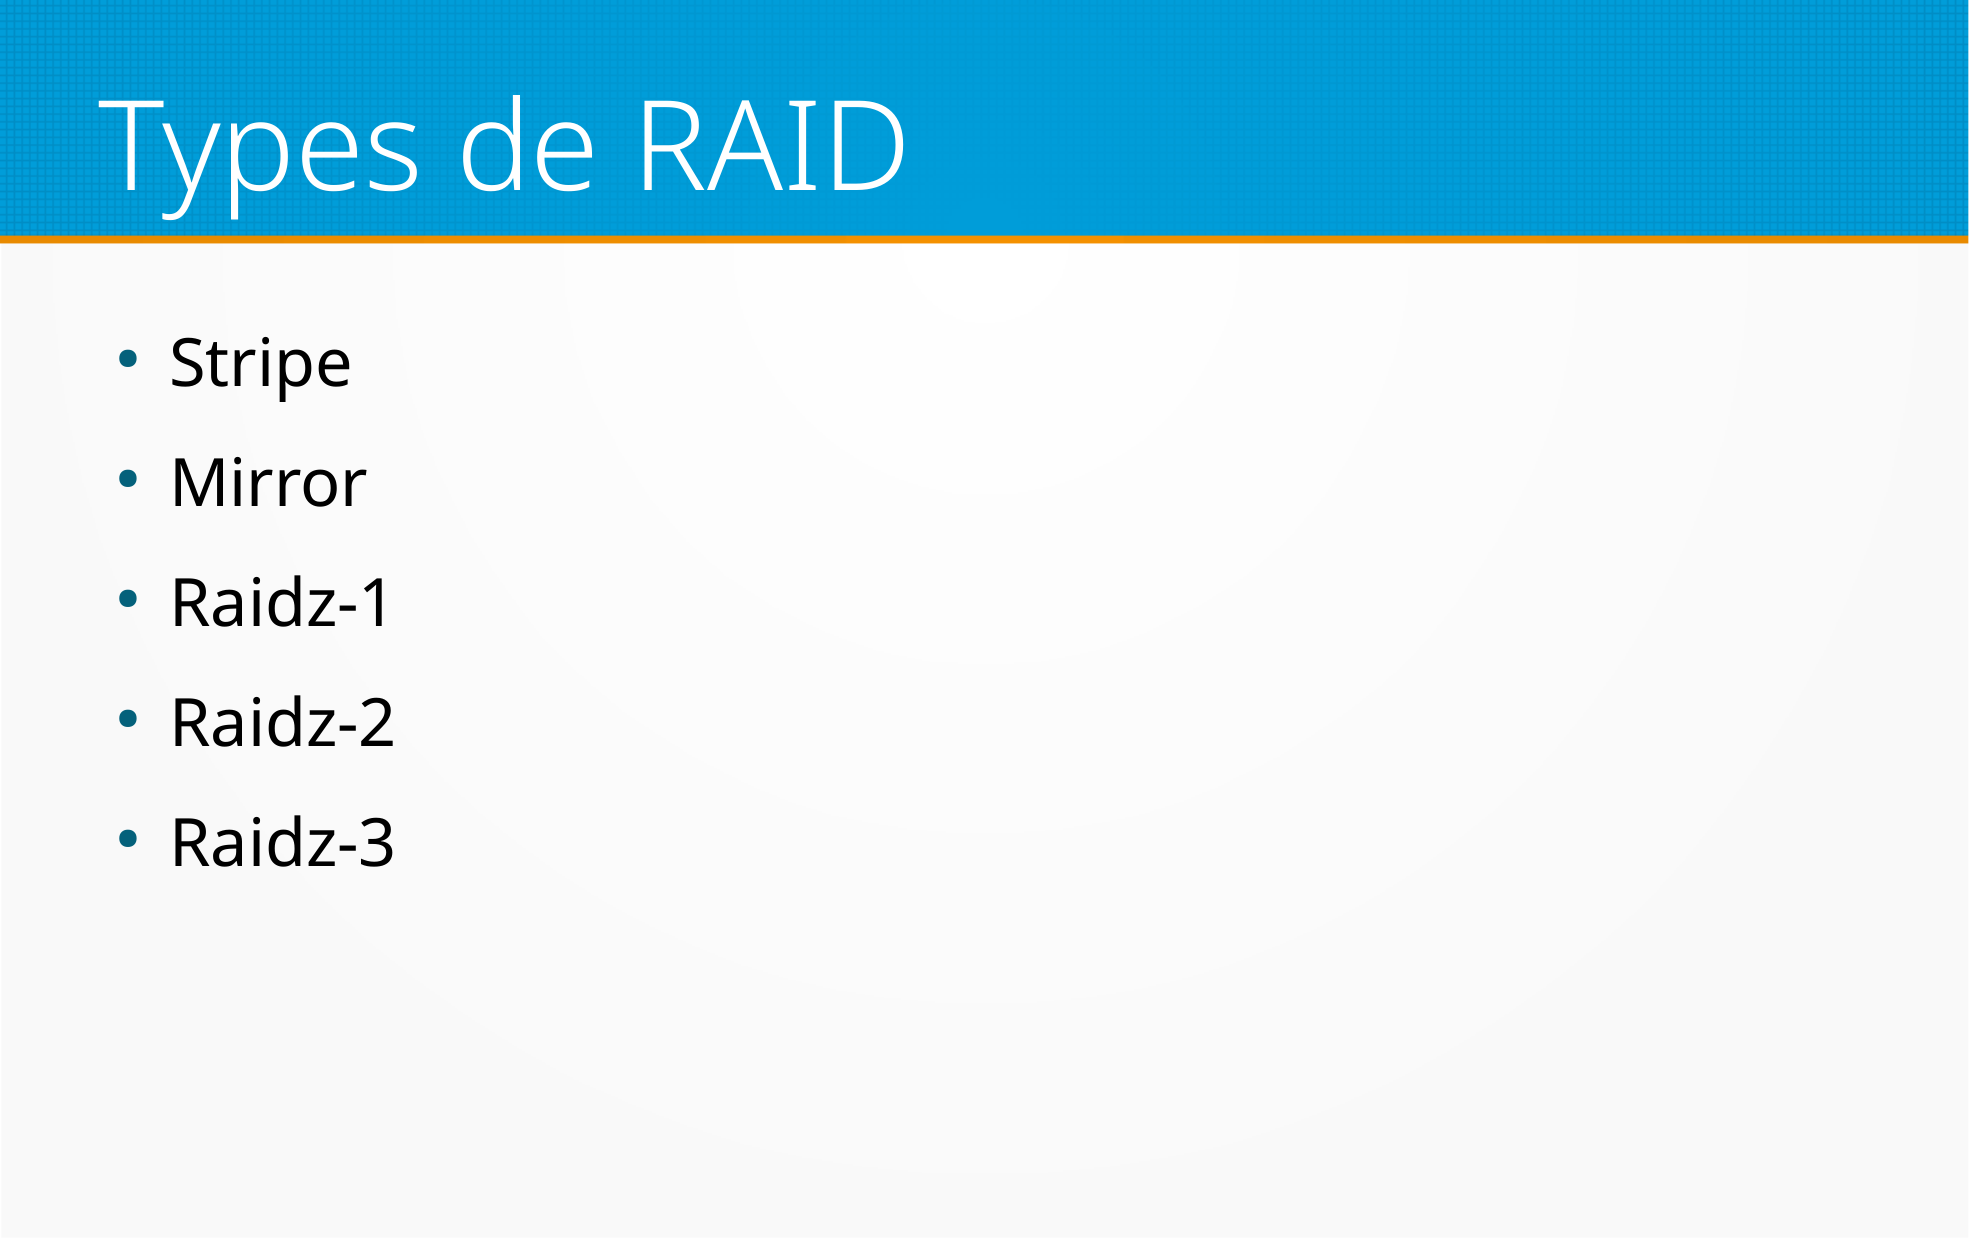

# Types de RAID
Stripe
Mirror
Raidz-1
Raidz-2
Raidz-3